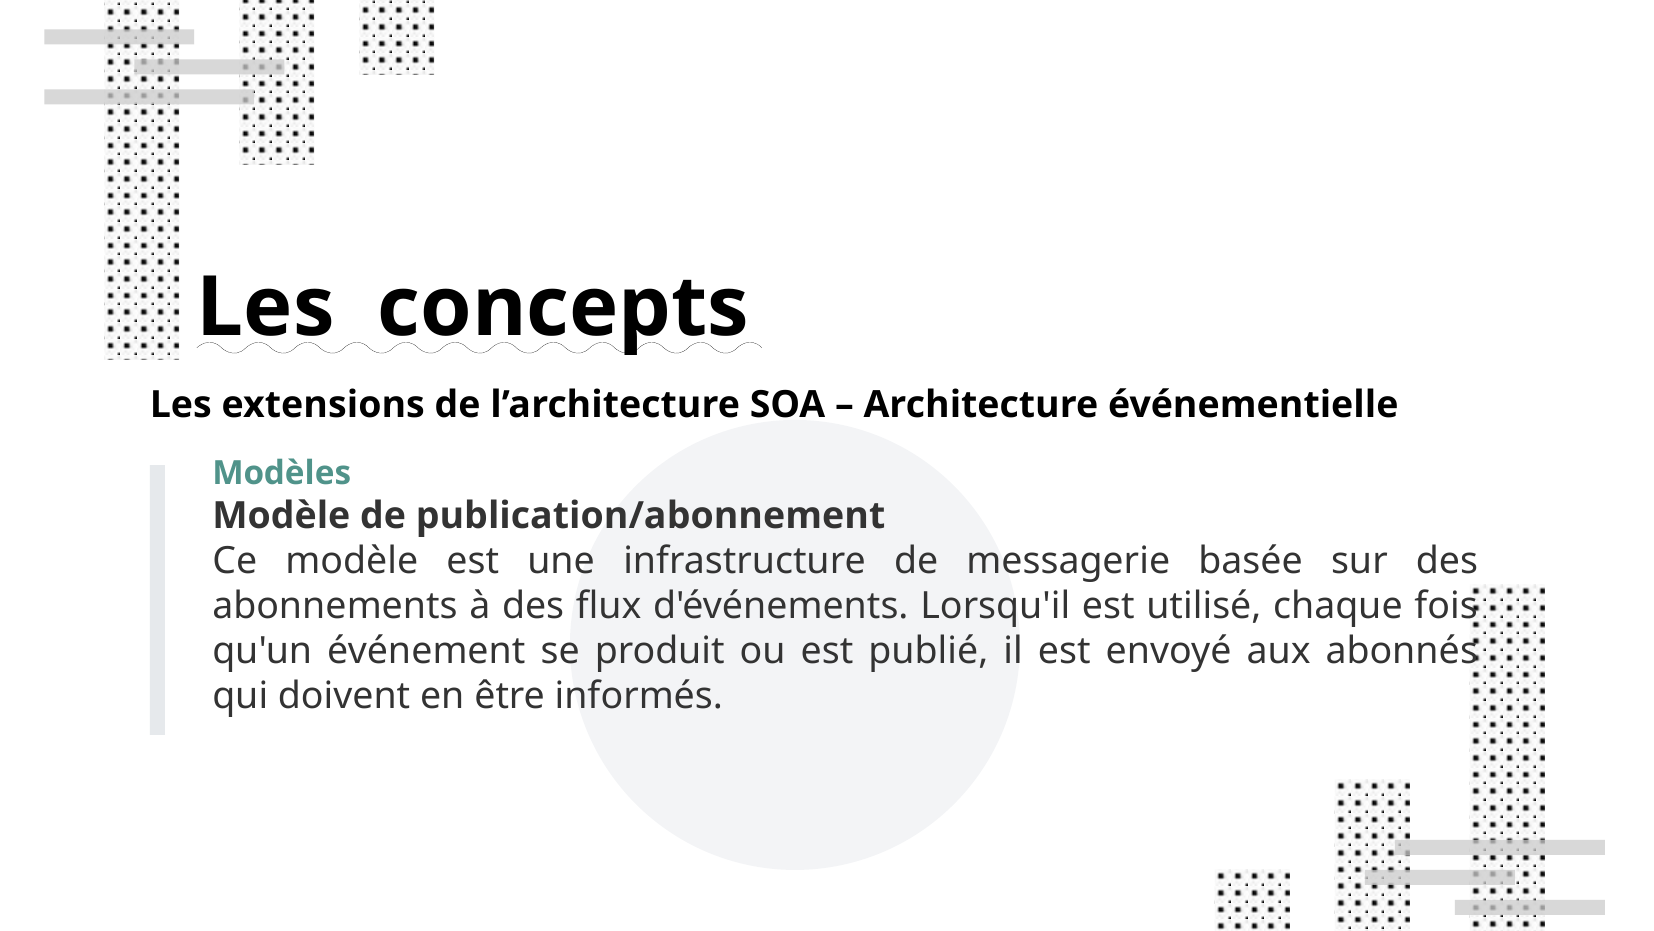

Les concepts
Les extensions de l’architecture SOA – Architecture événementielle
Modèles
Modèle de publication/abonnement
Ce modèle est une infrastructure de messagerie basée sur des abonnements à des flux d'événements. Lorsqu'il est utilisé, chaque fois qu'un événement se produit ou est publié, il est envoyé aux abonnés qui doivent en être informés.